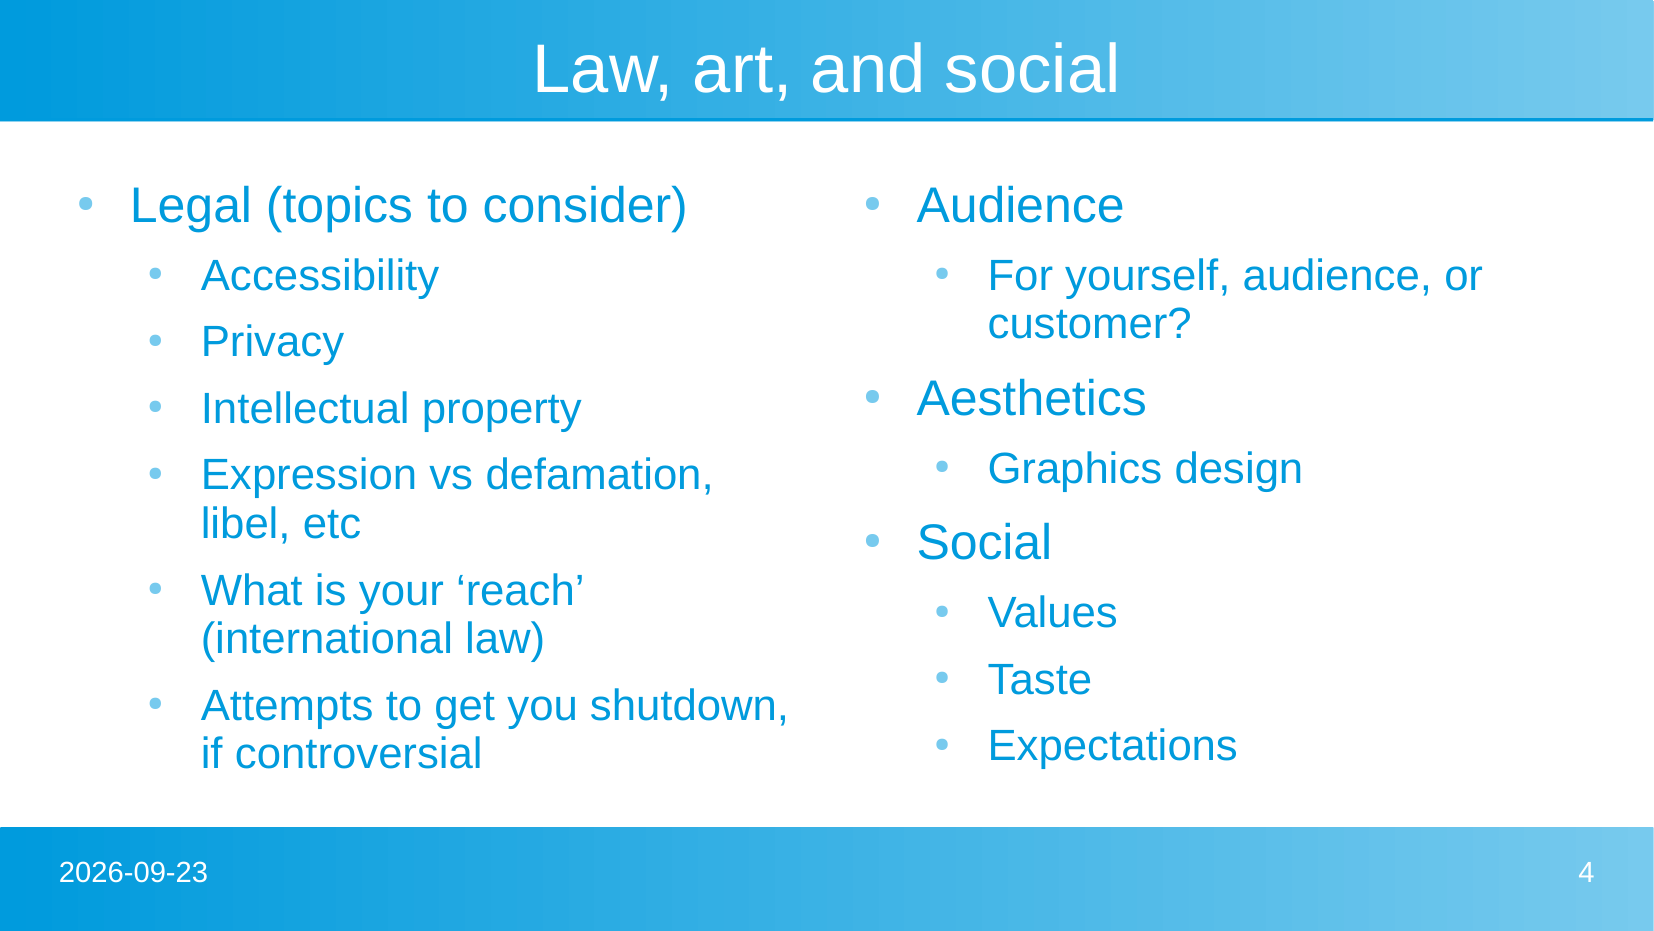

# Law, art, and social
Legal (topics to consider)
Accessibility
Privacy
Intellectual property
Expression vs defamation, libel, etc
What is your ‘reach’ (international law)
Attempts to get you shutdown, if controversial
Audience
For yourself, audience, or customer?
Aesthetics
Graphics design
Social
Values
Taste
Expectations
4